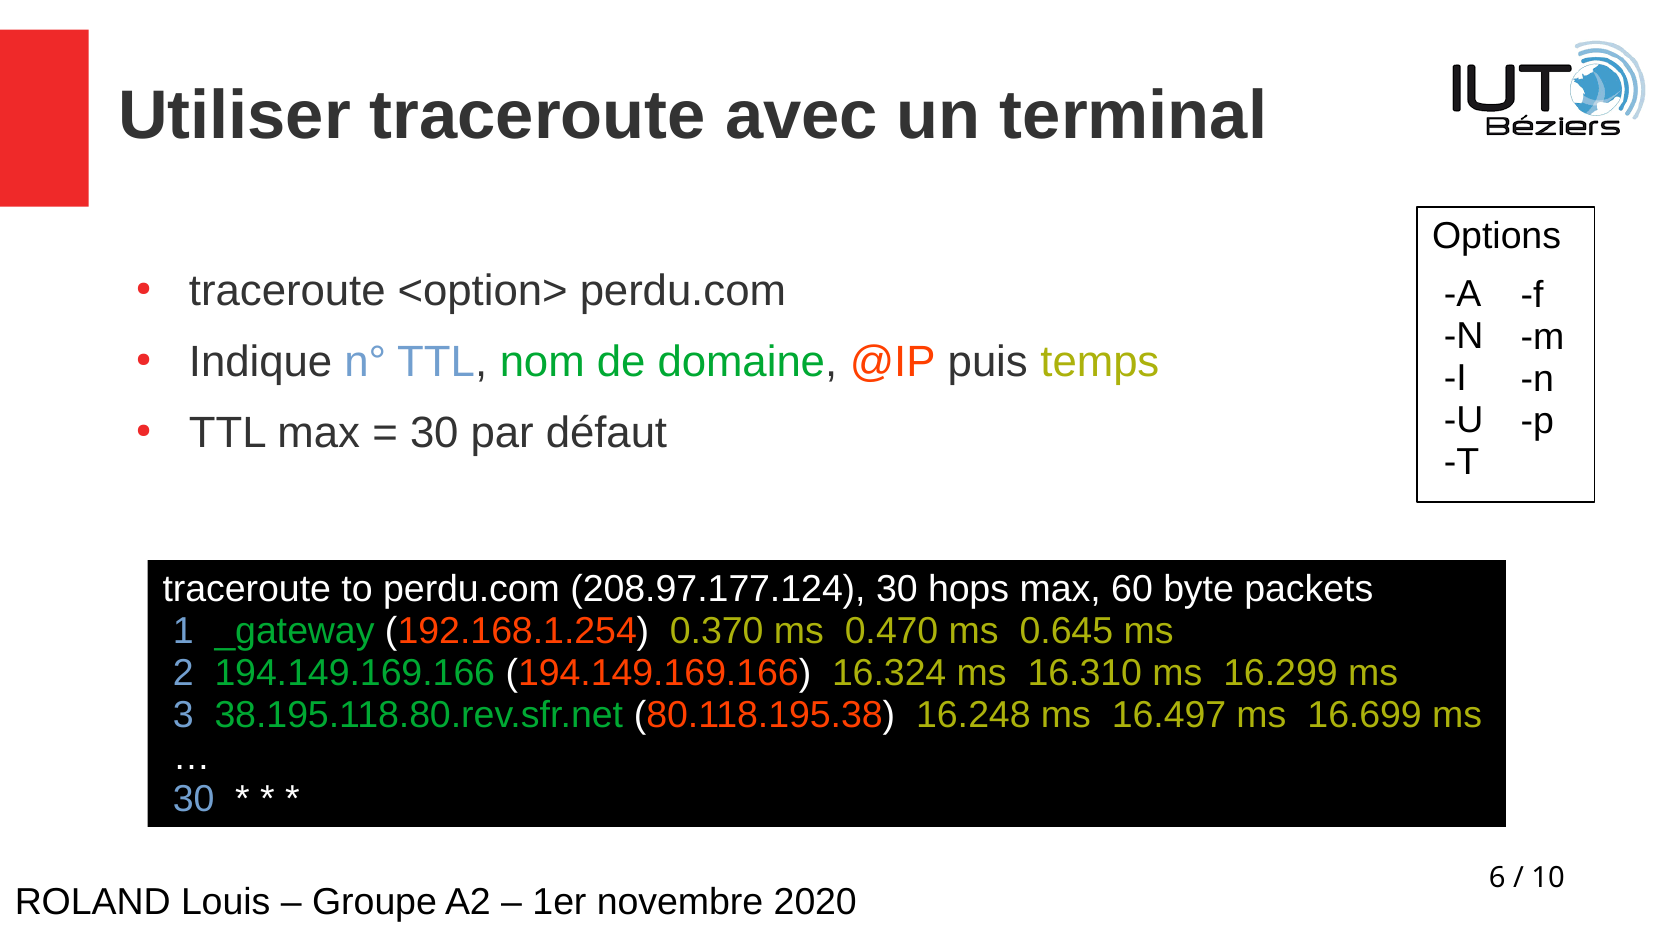

# Utiliser traceroute avec un terminal
Options
-A
-N
-I
-U
-T
traceroute <option> perdu.com
Indique n° TTL, nom de domaine, @IP puis temps
TTL max = 30 par défaut
-f
-m
-n
-p
traceroute to perdu.com (208.97.177.124), 30 hops max, 60 byte packets
 1 _gateway (192.168.1.254) 0.370 ms 0.470 ms 0.645 ms
 2 194.149.169.166 (194.149.169.166) 16.324 ms 16.310 ms 16.299 ms
 3 38.195.118.80.rev.sfr.net (80.118.195.38) 16.248 ms 16.497 ms 16.699 ms
 …
 30 * * *
6
ROLAND Louis – Groupe A2 – 1er novembre 2020